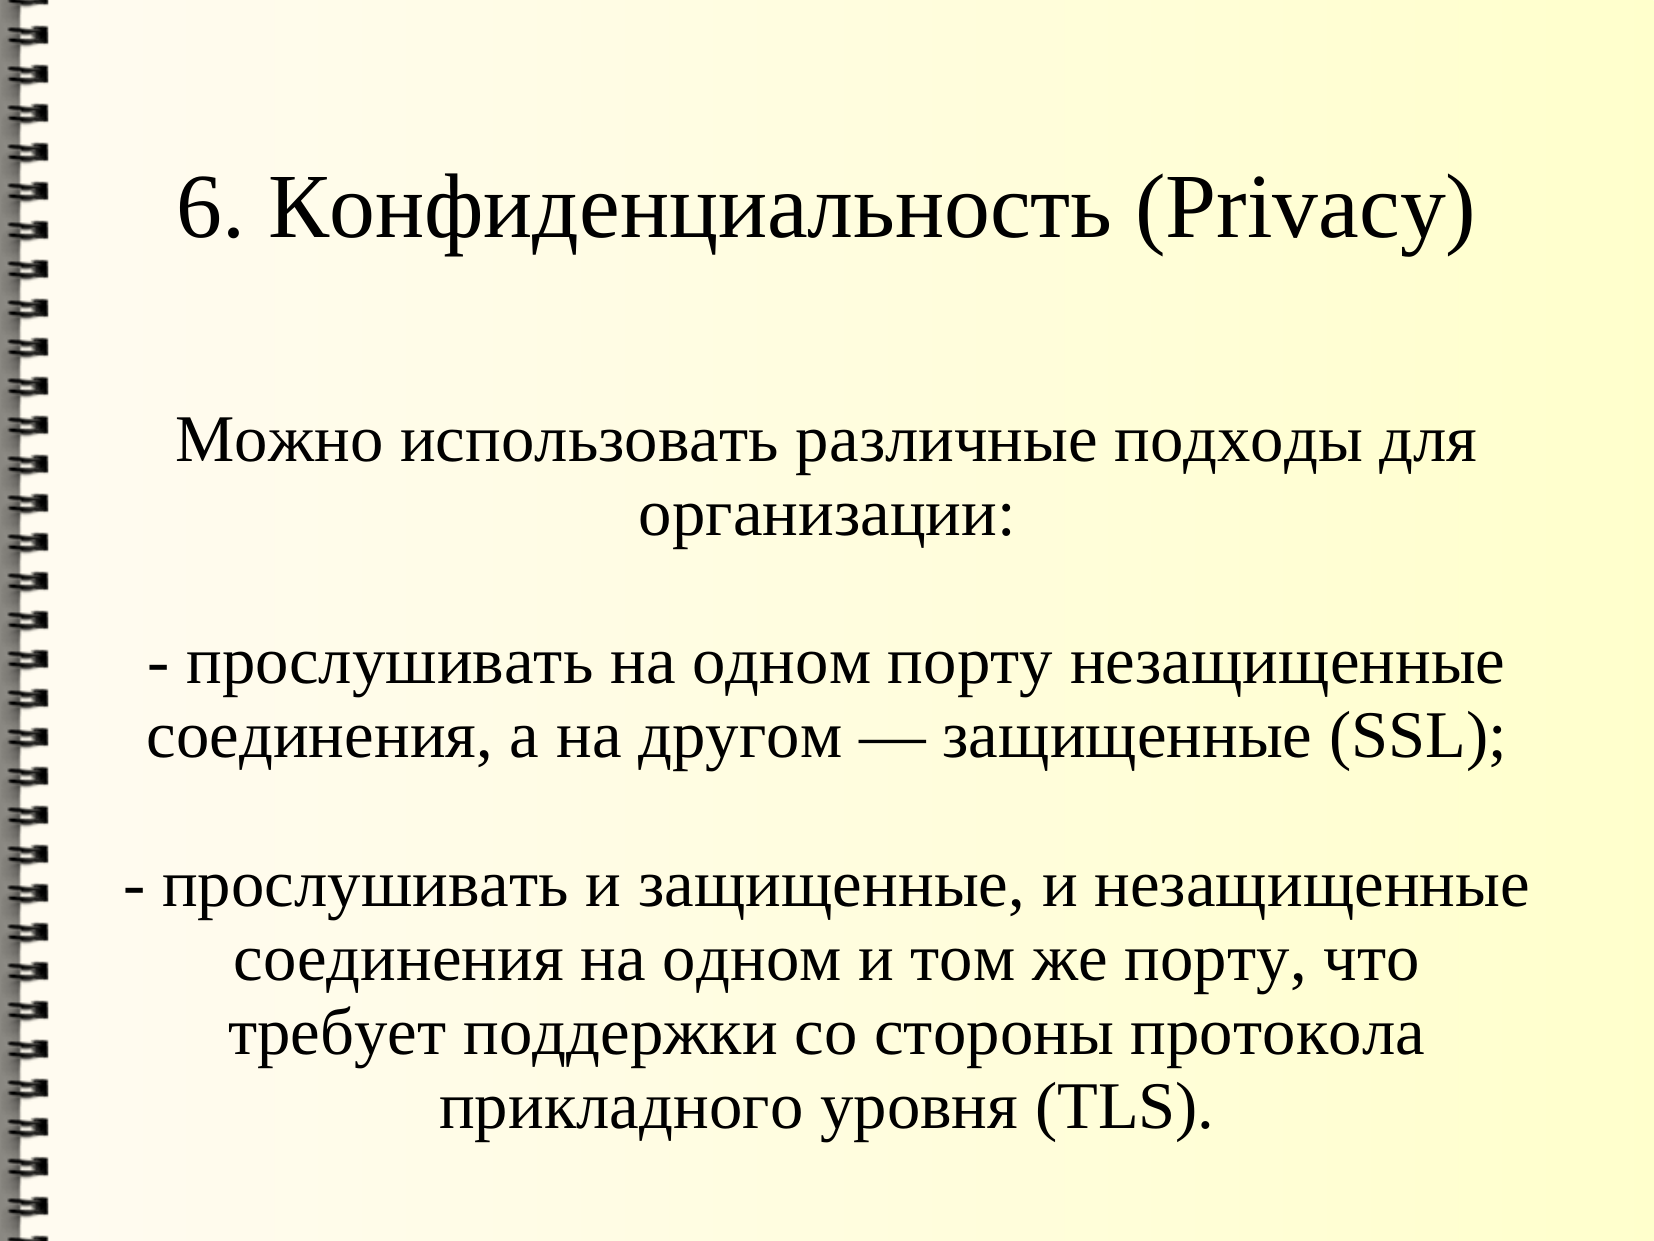

# 6. Конфиденциальность (Privacy)
Можно использовать различные подходы для организации:
- прослушивать на одном порту незащищенные соединения, а на другом — защищенные (SSL);
- прослушивать и защищенные, и незащищенные соединения на одном и том же порту, что требует поддержки со стороны протокола прикладного уровня (TLS).